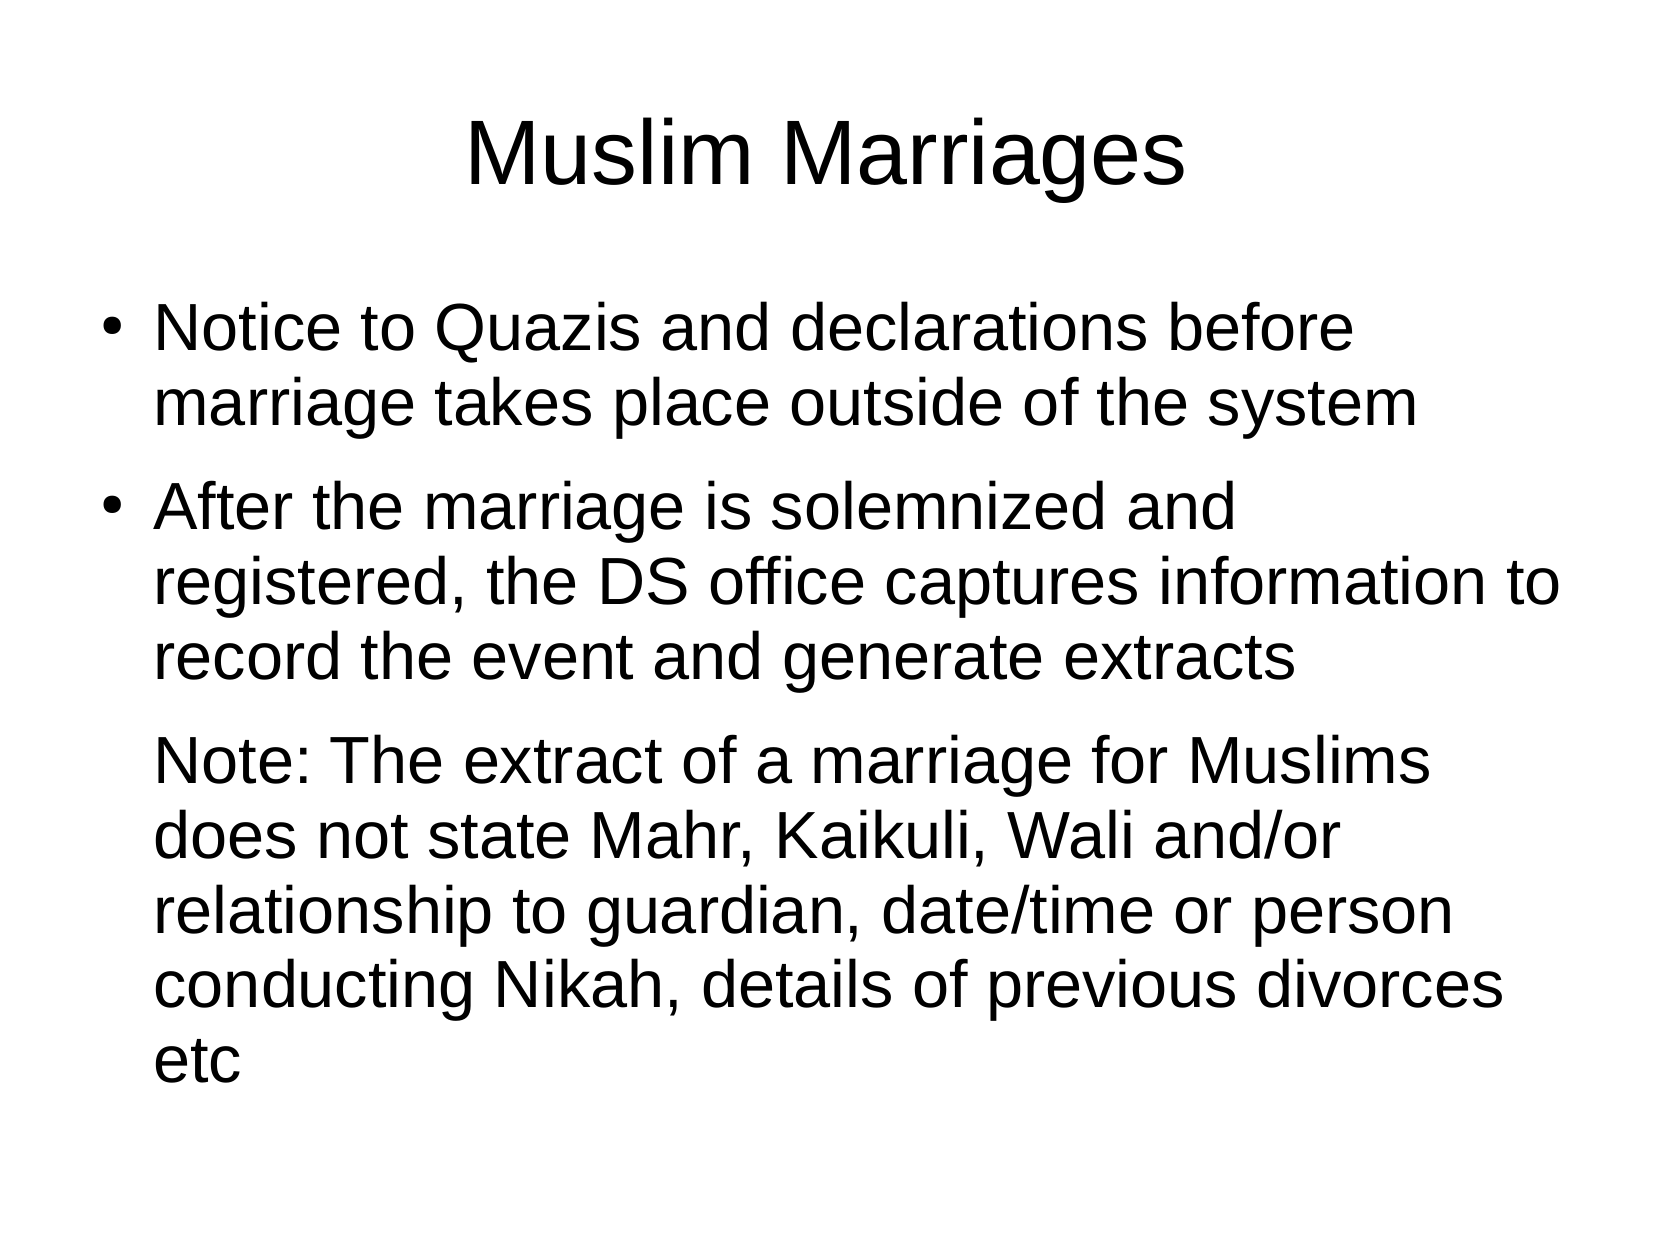

# Muslim Marriages
Notice to Quazis and declarations before marriage takes place outside of the system
After the marriage is solemnized and registered, the DS office captures information to record the event and generate extracts
Note: The extract of a marriage for Muslims does not state Mahr, Kaikuli, Wali and/or relationship to guardian, date/time or person conducting Nikah, details of previous divorces etc